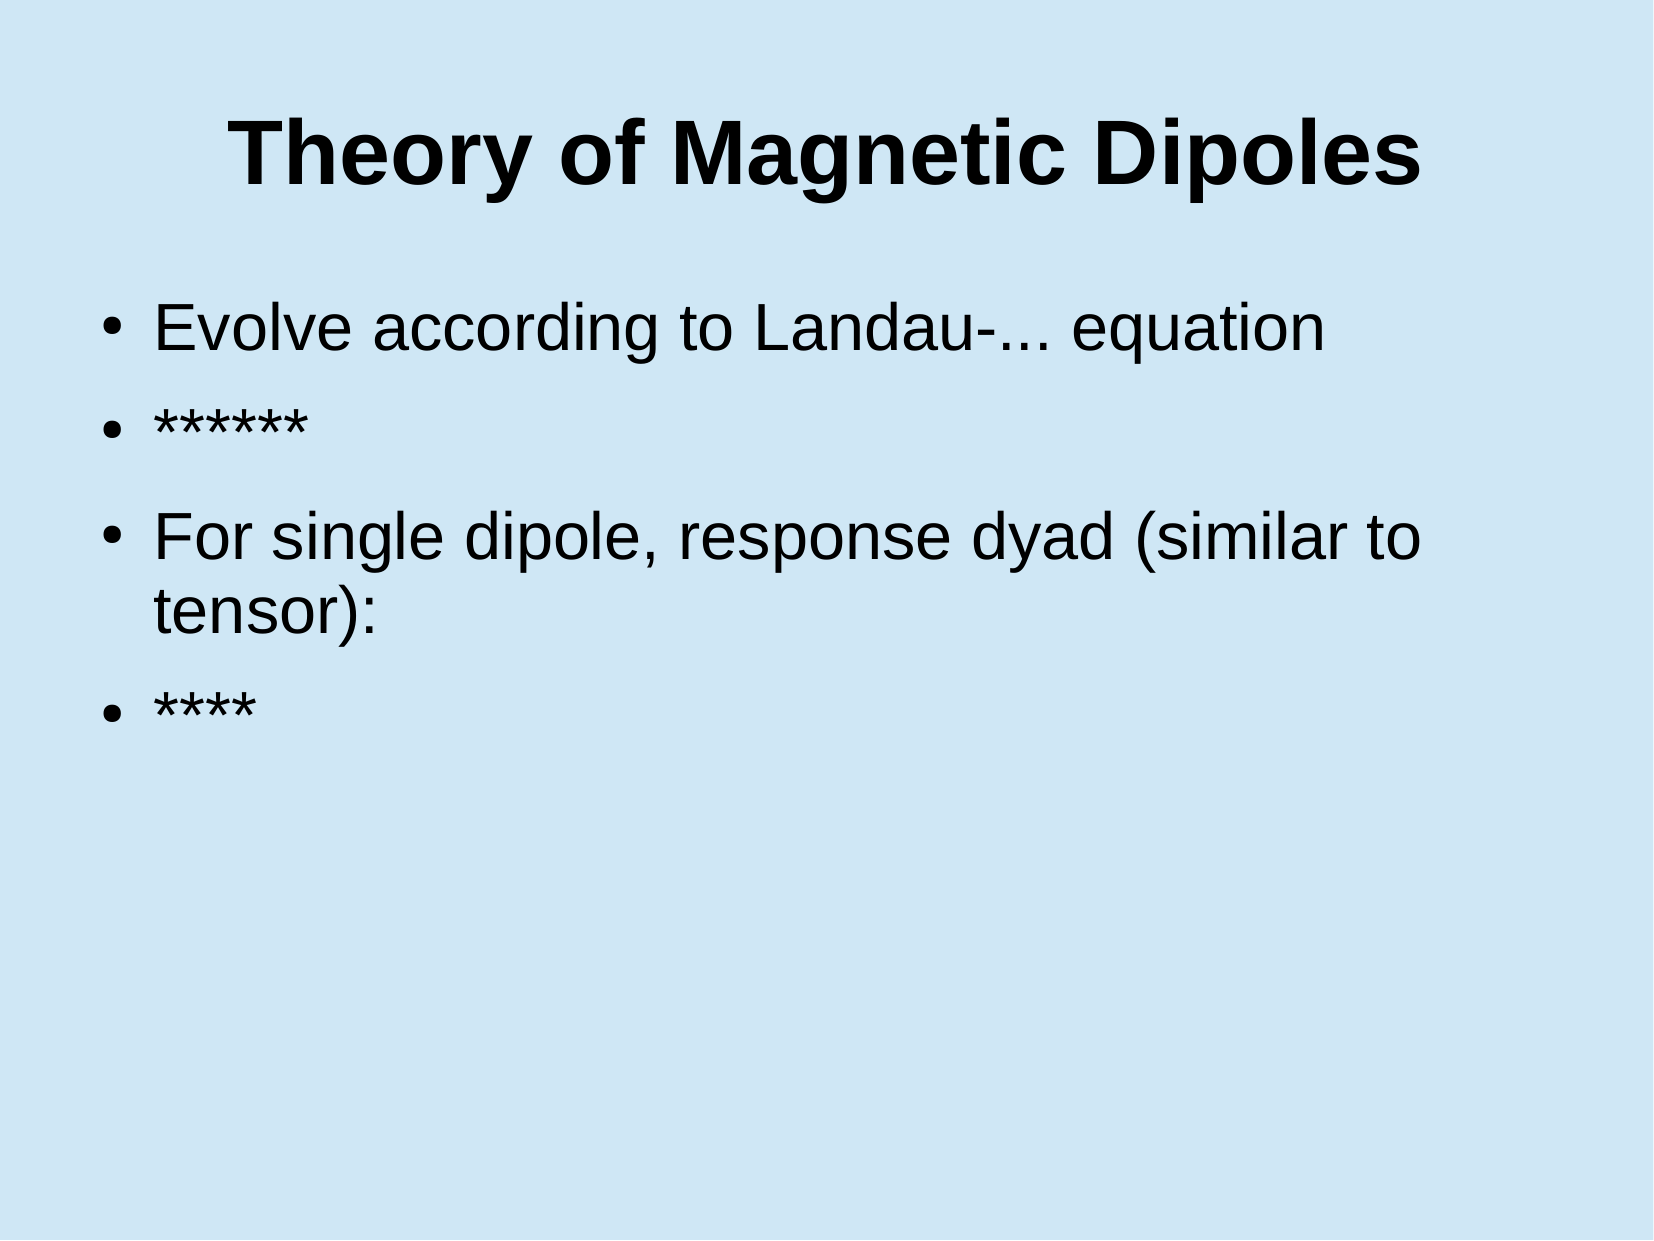

# Theory of Magnetic Dipoles
Evolve according to Landau-... equation
******
For single dipole, response dyad (similar to tensor):
****